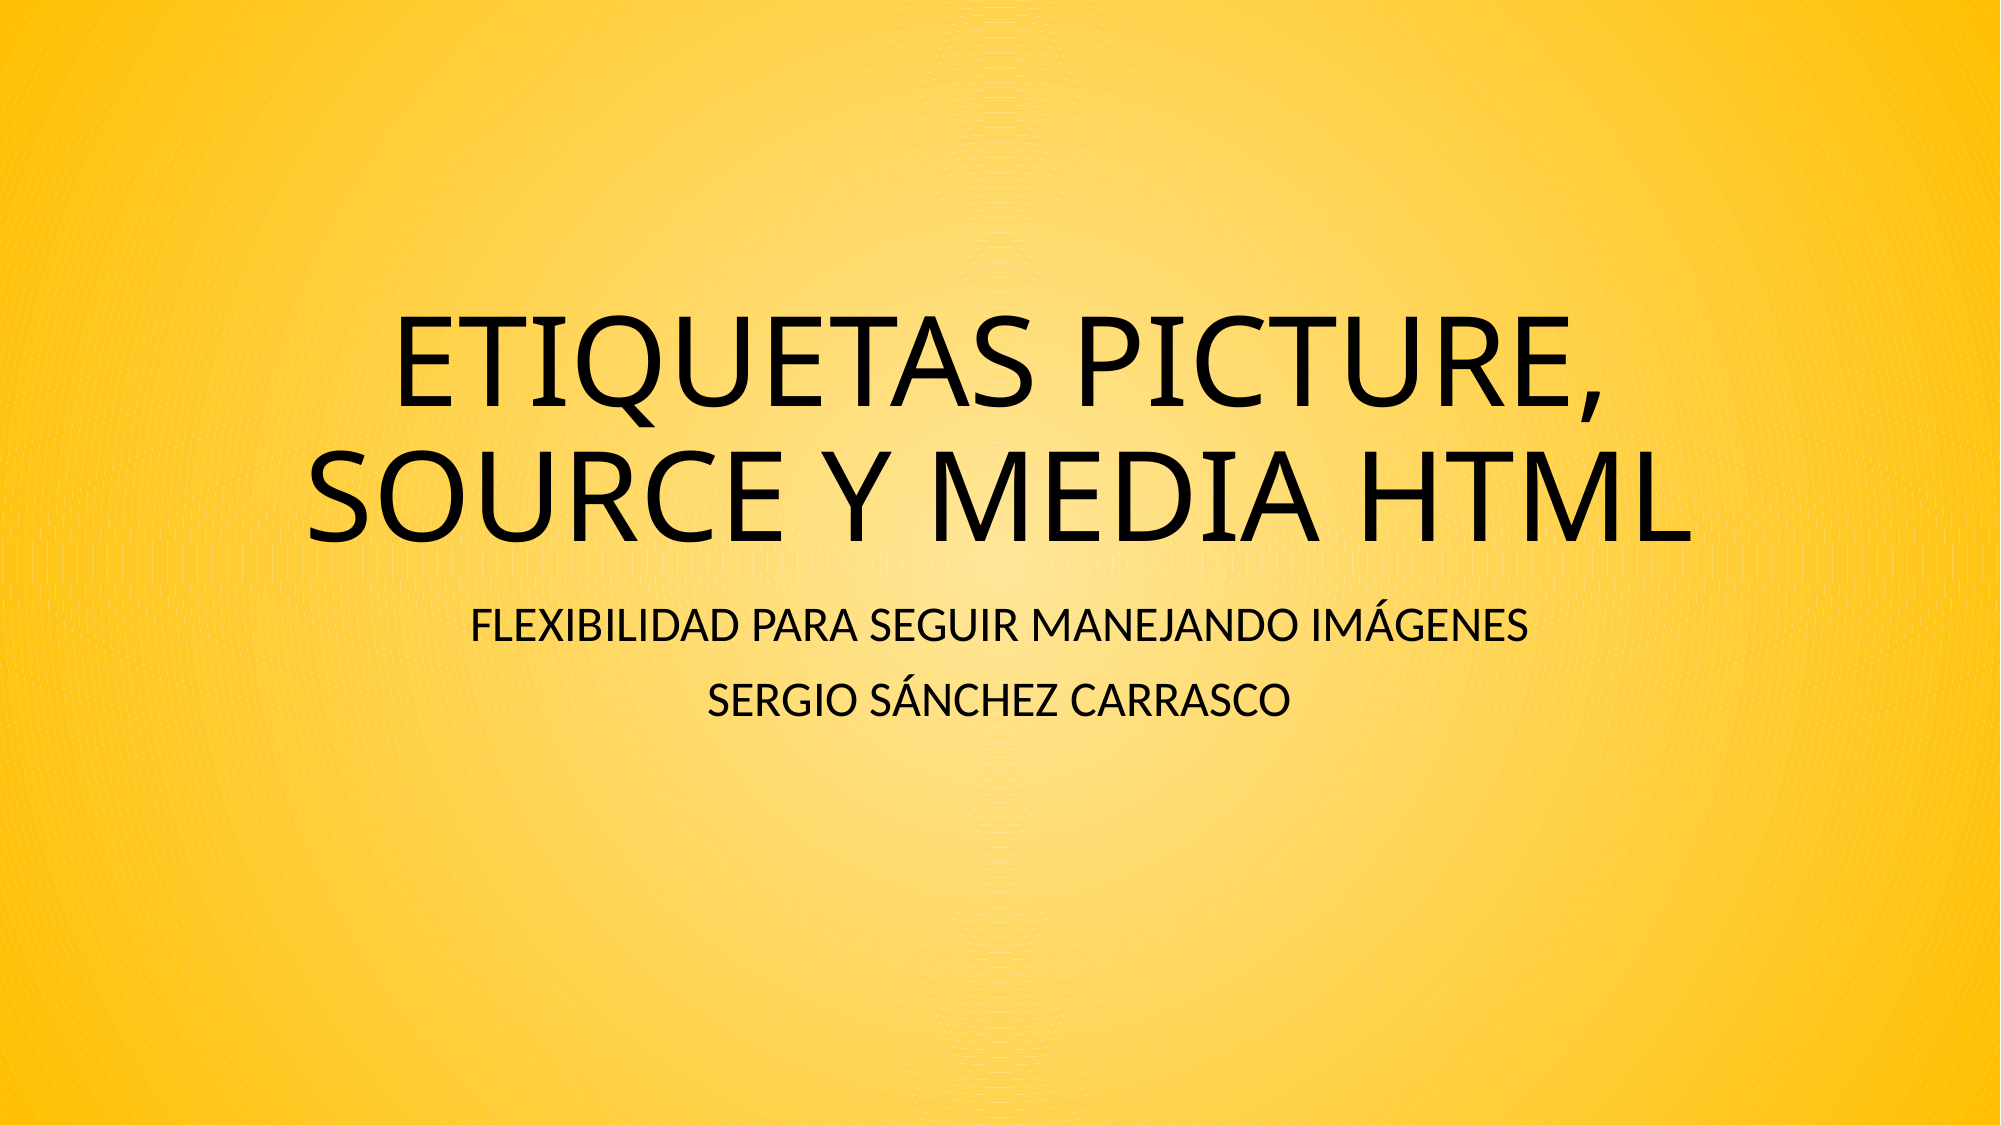

# ETIQUETAS PICTURE, SOURCE Y MEDIA HTML
FLEXIBILIDAD PARA SEGUIR MANEJANDO IMÁGENES
SERGIO SÁNCHEZ CARRASCO